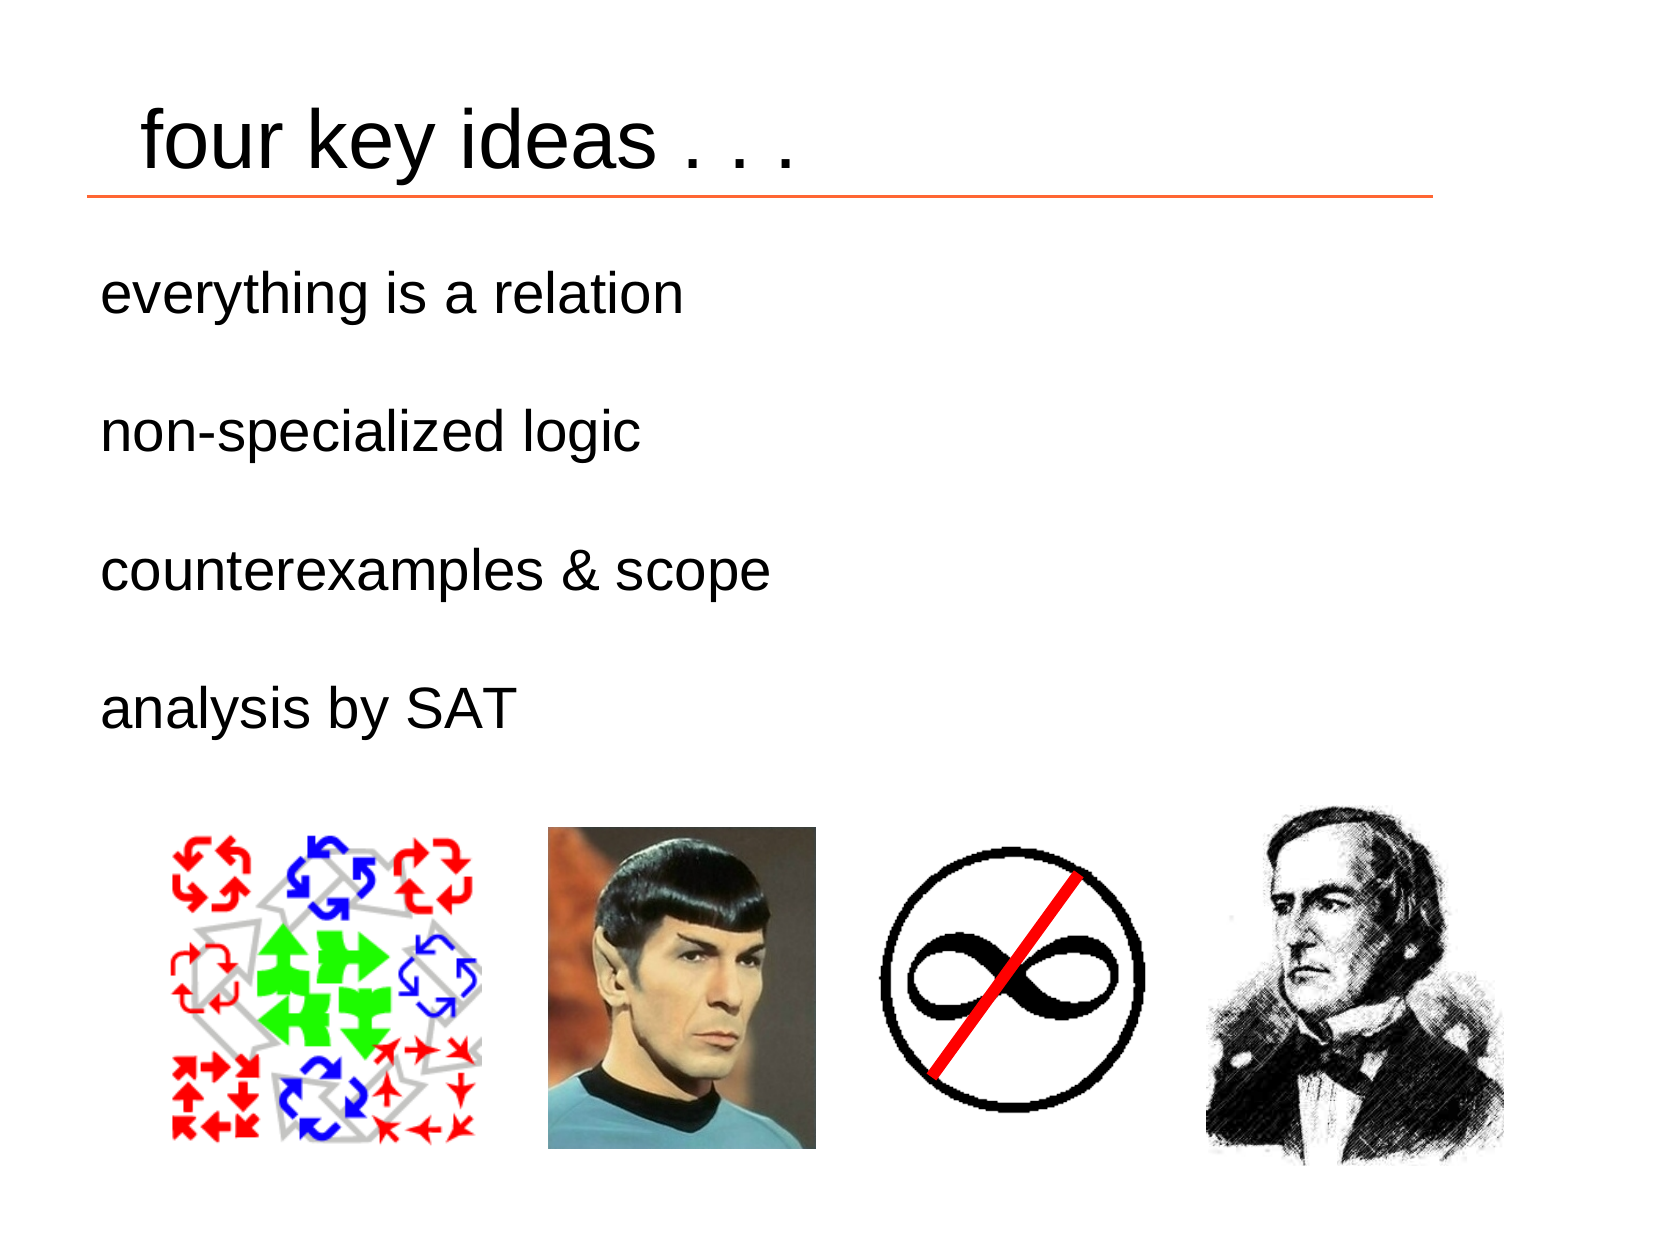

# four key ideas . . .
everything is a relation
non-specialized logic
counterexamples & scope
analysis by SAT